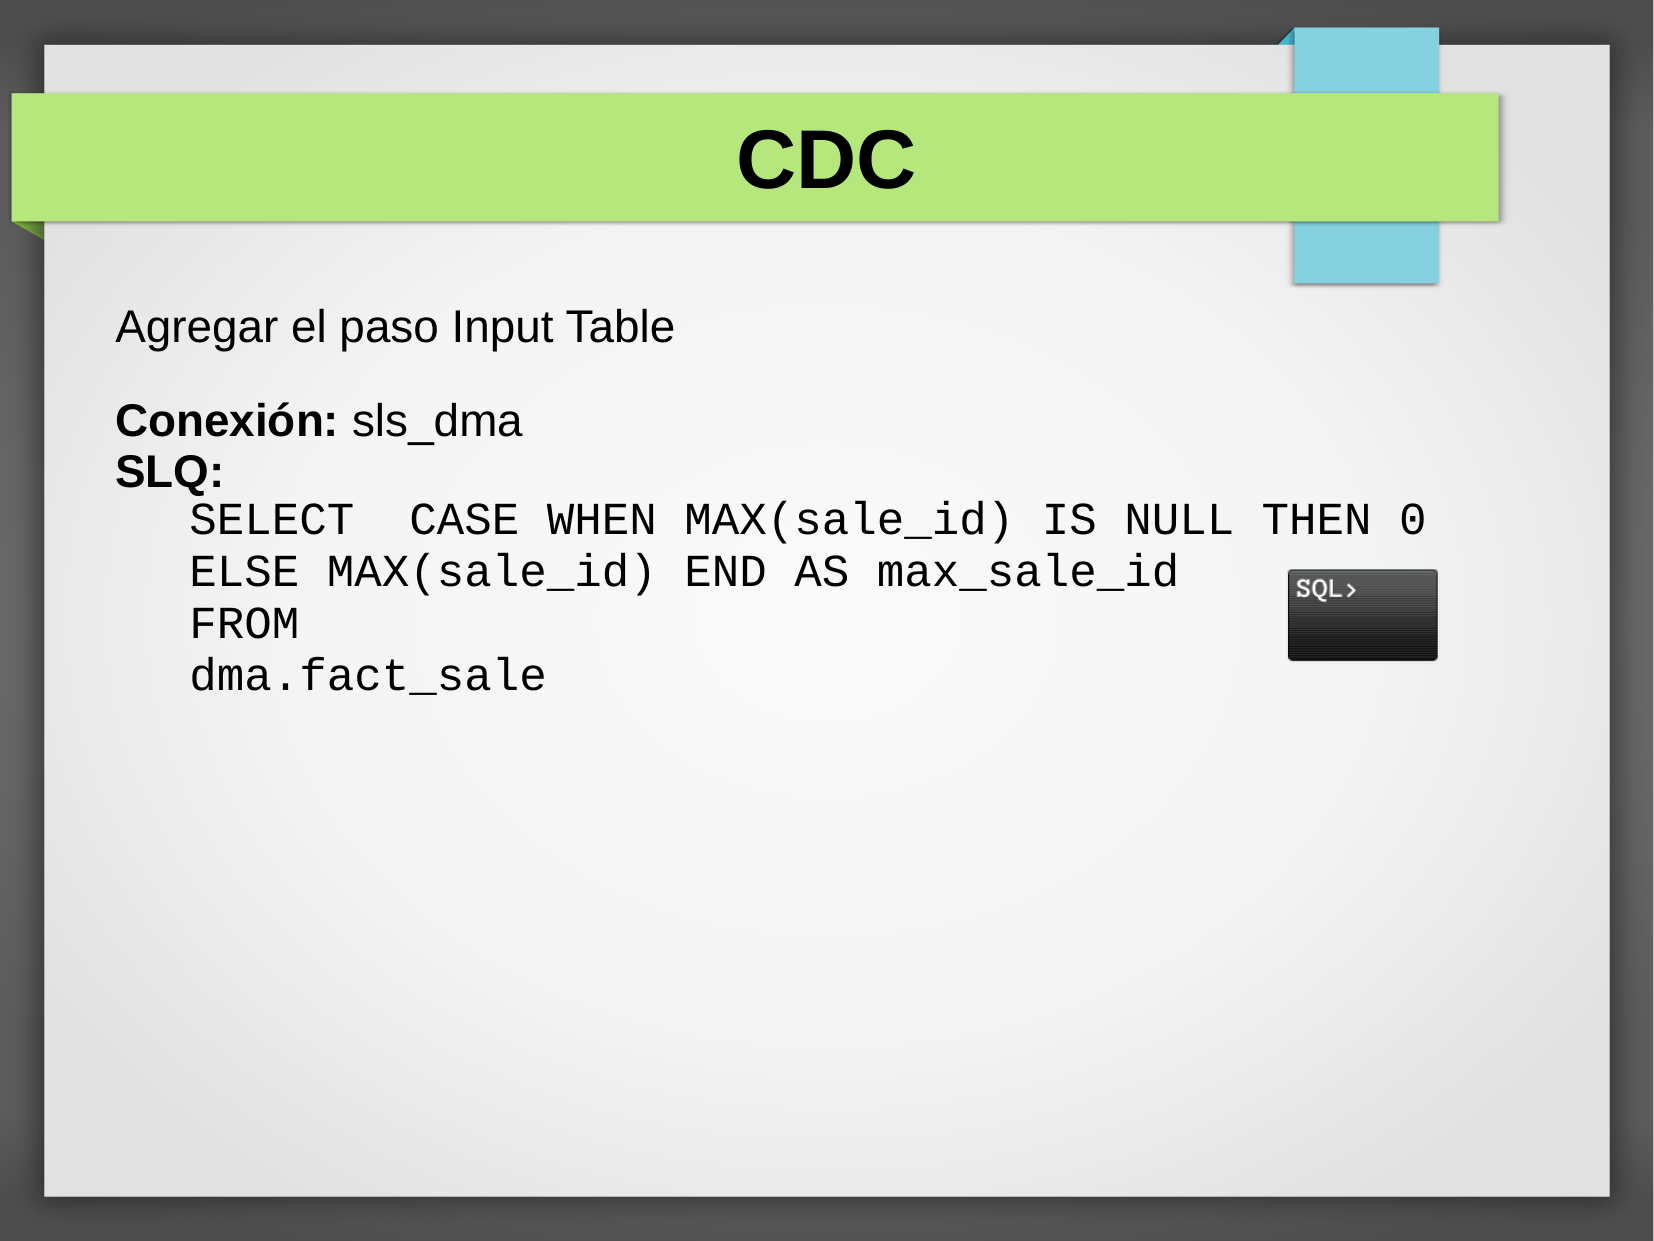

# CDC
Agregar el paso Input Table
Conexión: sls_dma
SLQ:
	SELECT CASE WHEN MAX(sale_id) IS NULL THEN 0
	ELSE MAX(sale_id) END AS max_sale_id
	FROM
	dma.fact_sale